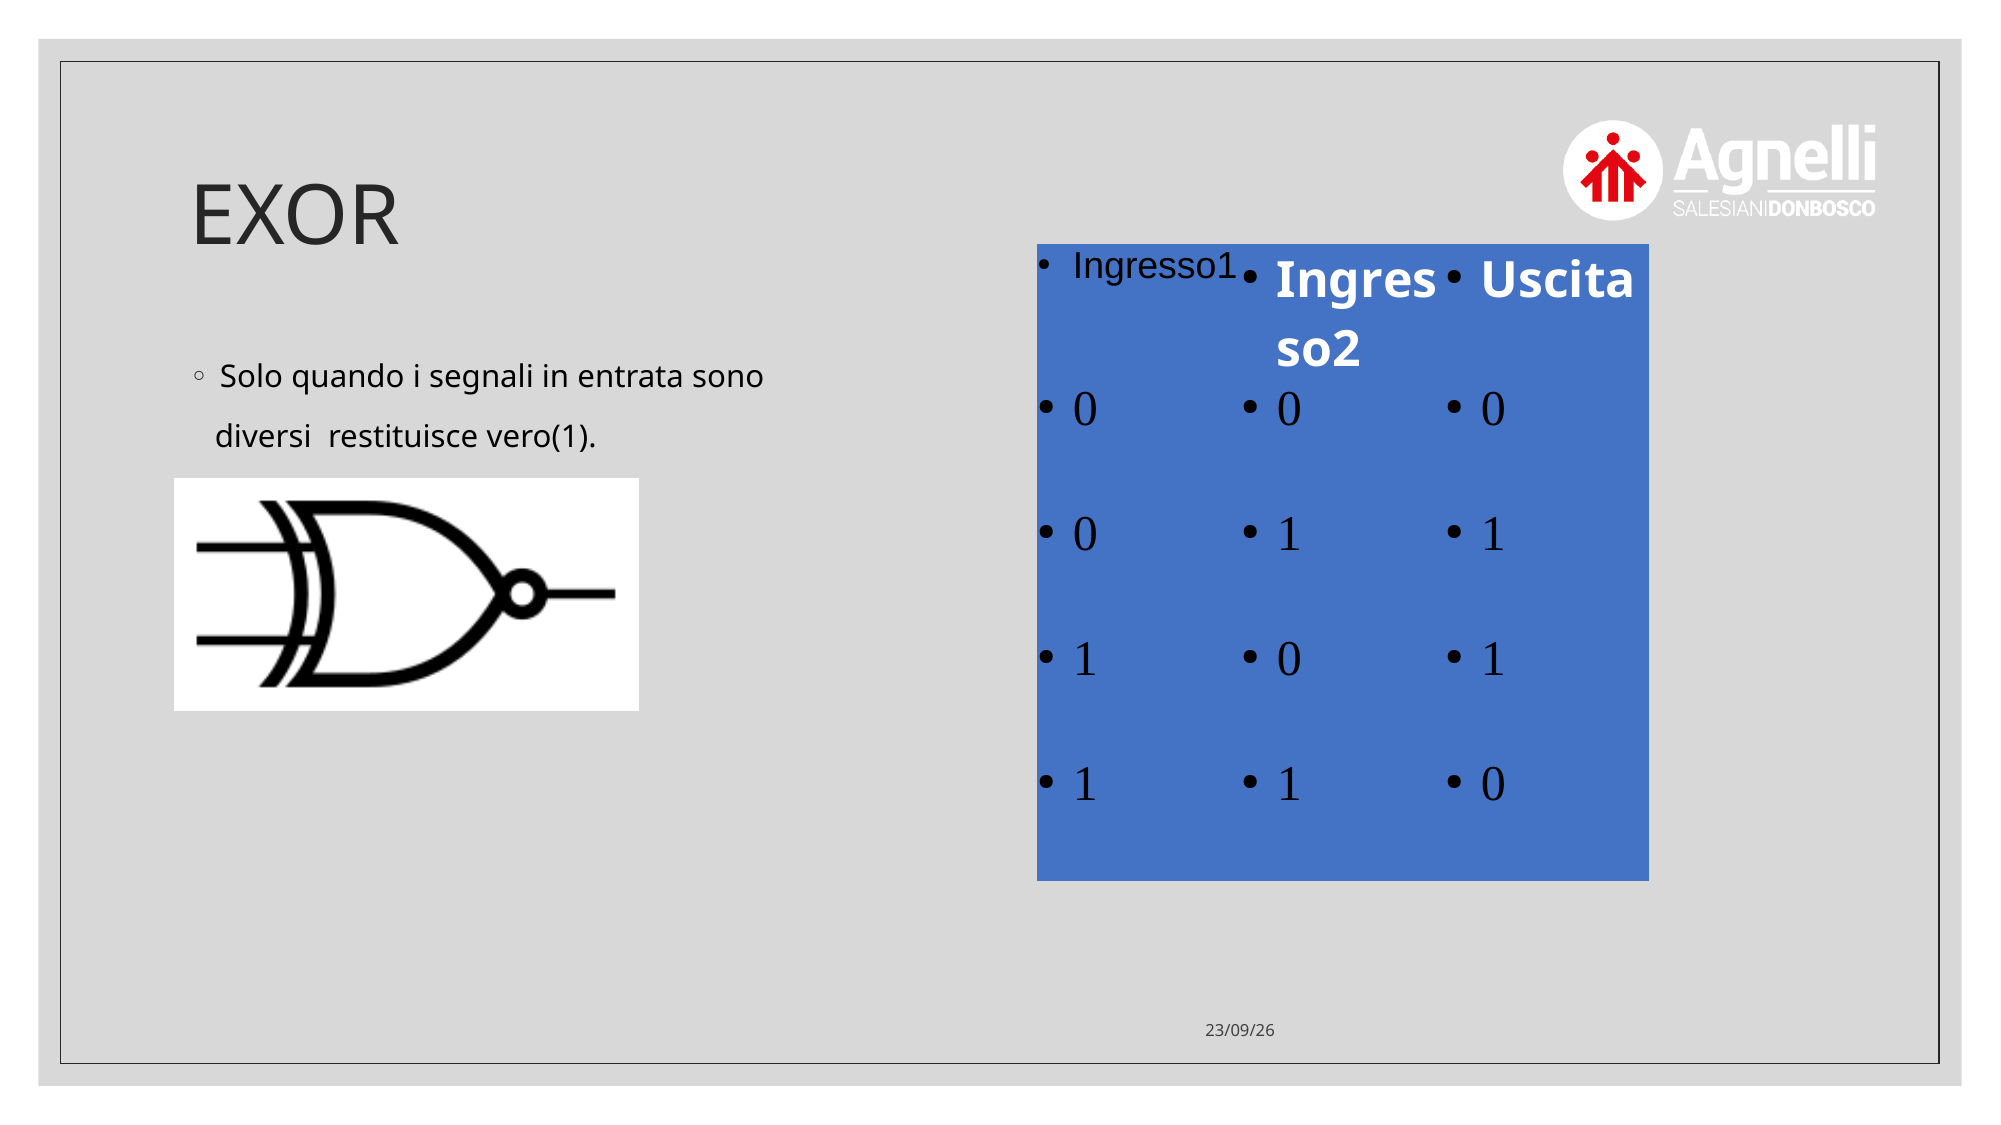

# EXOR
| Ingresso1 | Ingresso2 | Uscita |
| --- | --- | --- |
| 0 | 0 | 0 |
| 0 | 1 | 1 |
| 1 | 0 | 1 |
| 1 | 1 | 0 |
Solo quando i segnali in entrata sono
 diversi restituisce vero(1).